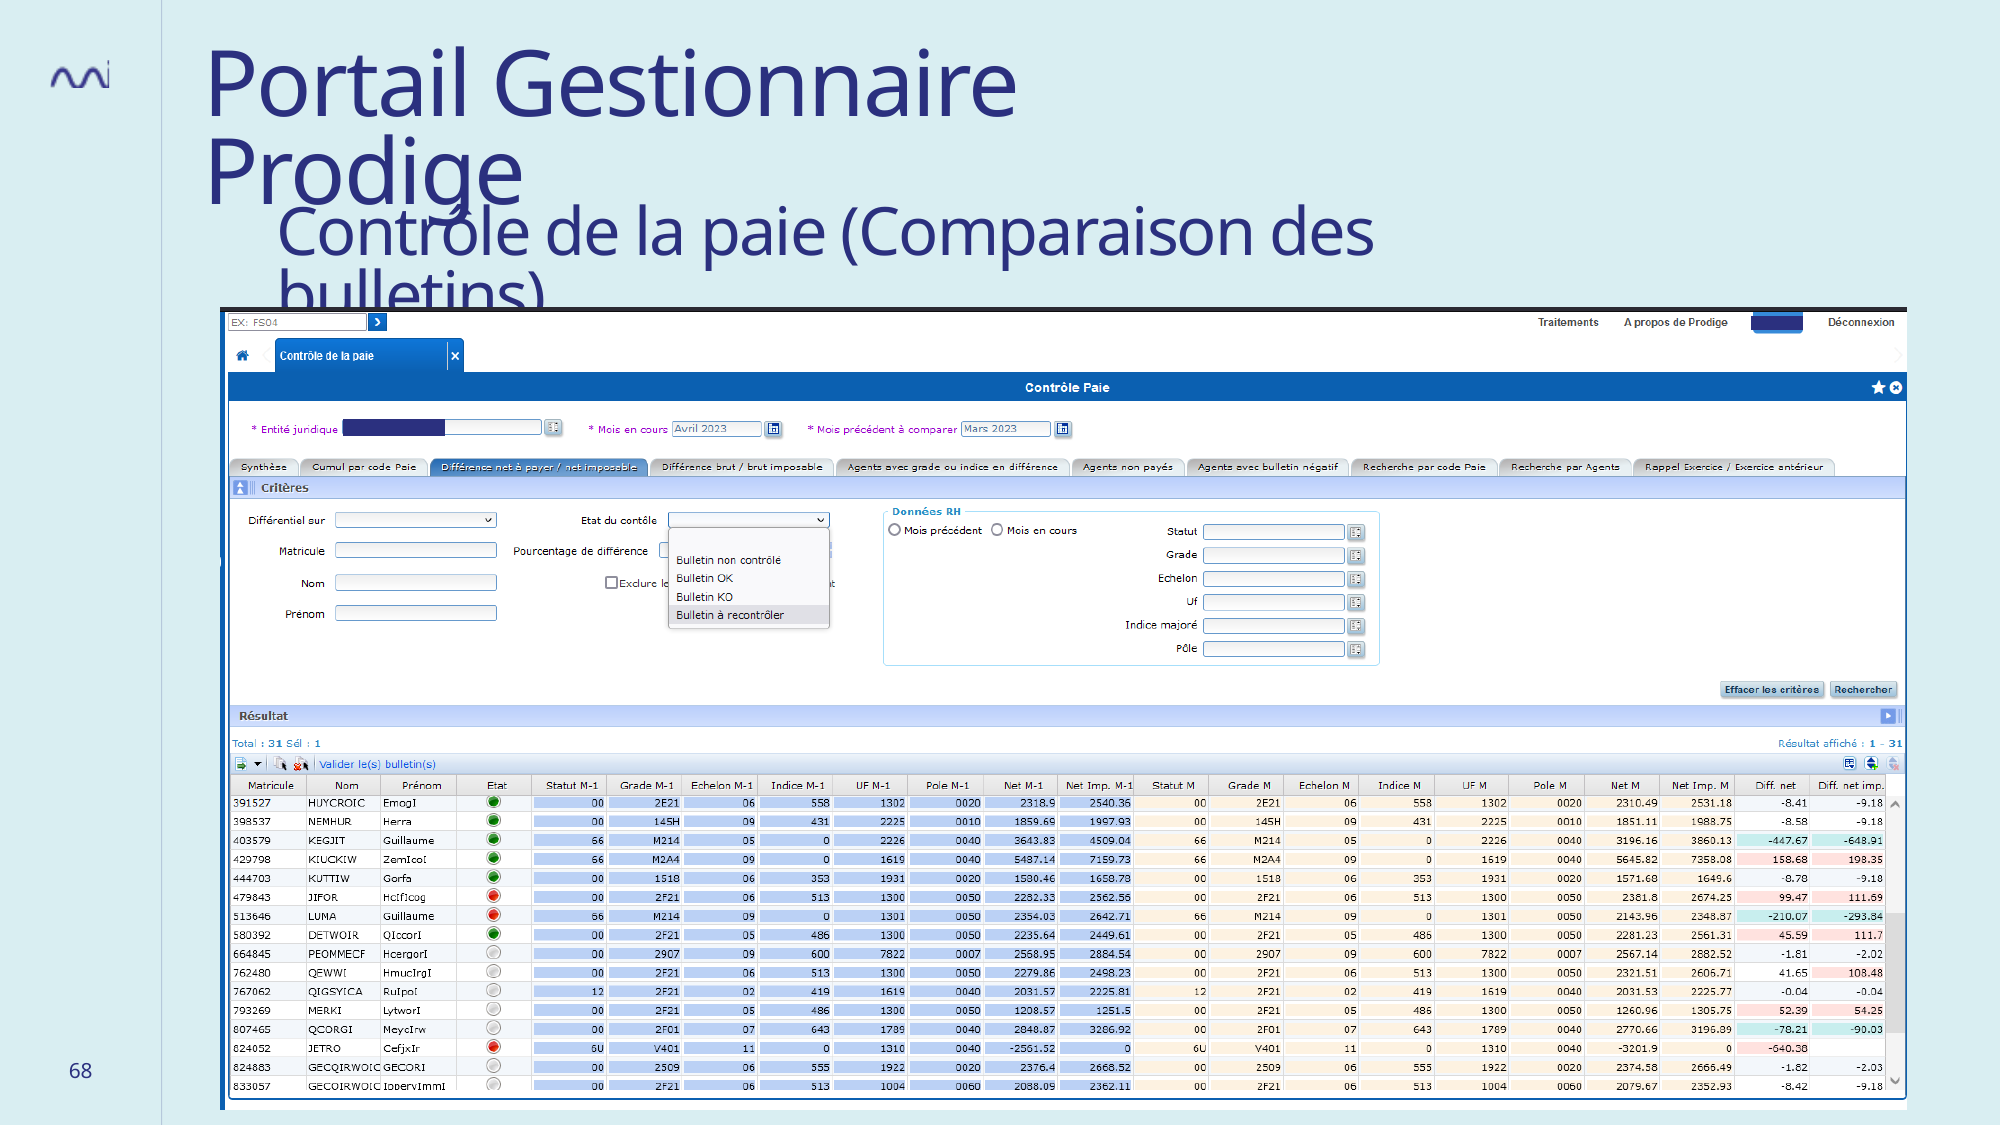

# Portail Gestionnaire Prodige
Contrôle de la paie (Comparaison des bulletins)